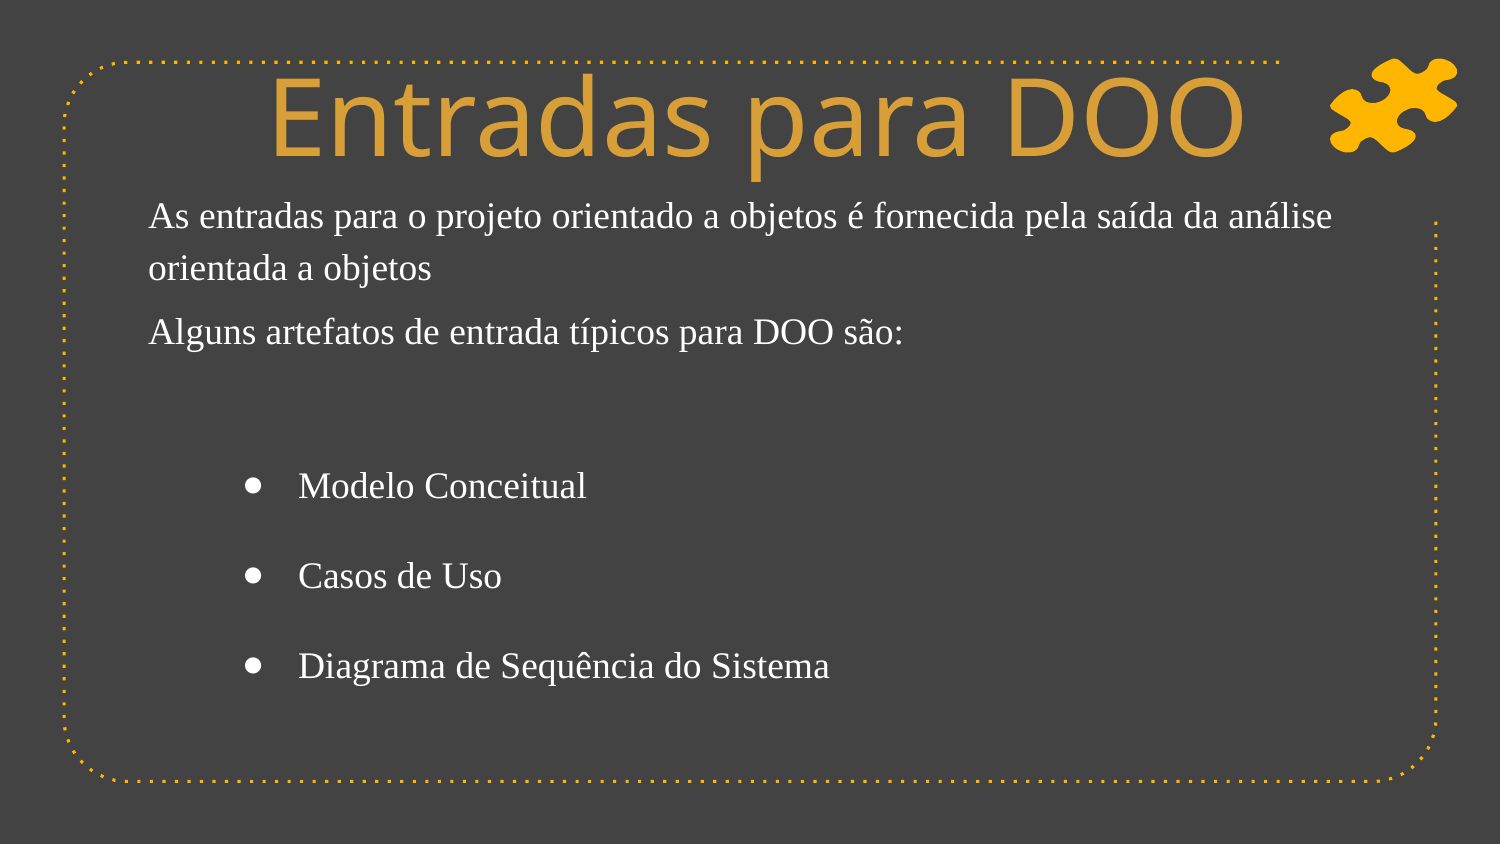

# Entradas para DOO
As entradas para o projeto orientado a objetos é fornecida pela saída da análise orientada a objetos
Alguns artefatos de entrada típicos para DOO são:
Modelo Conceitual
Casos de Uso
Diagrama de Sequência do Sistema